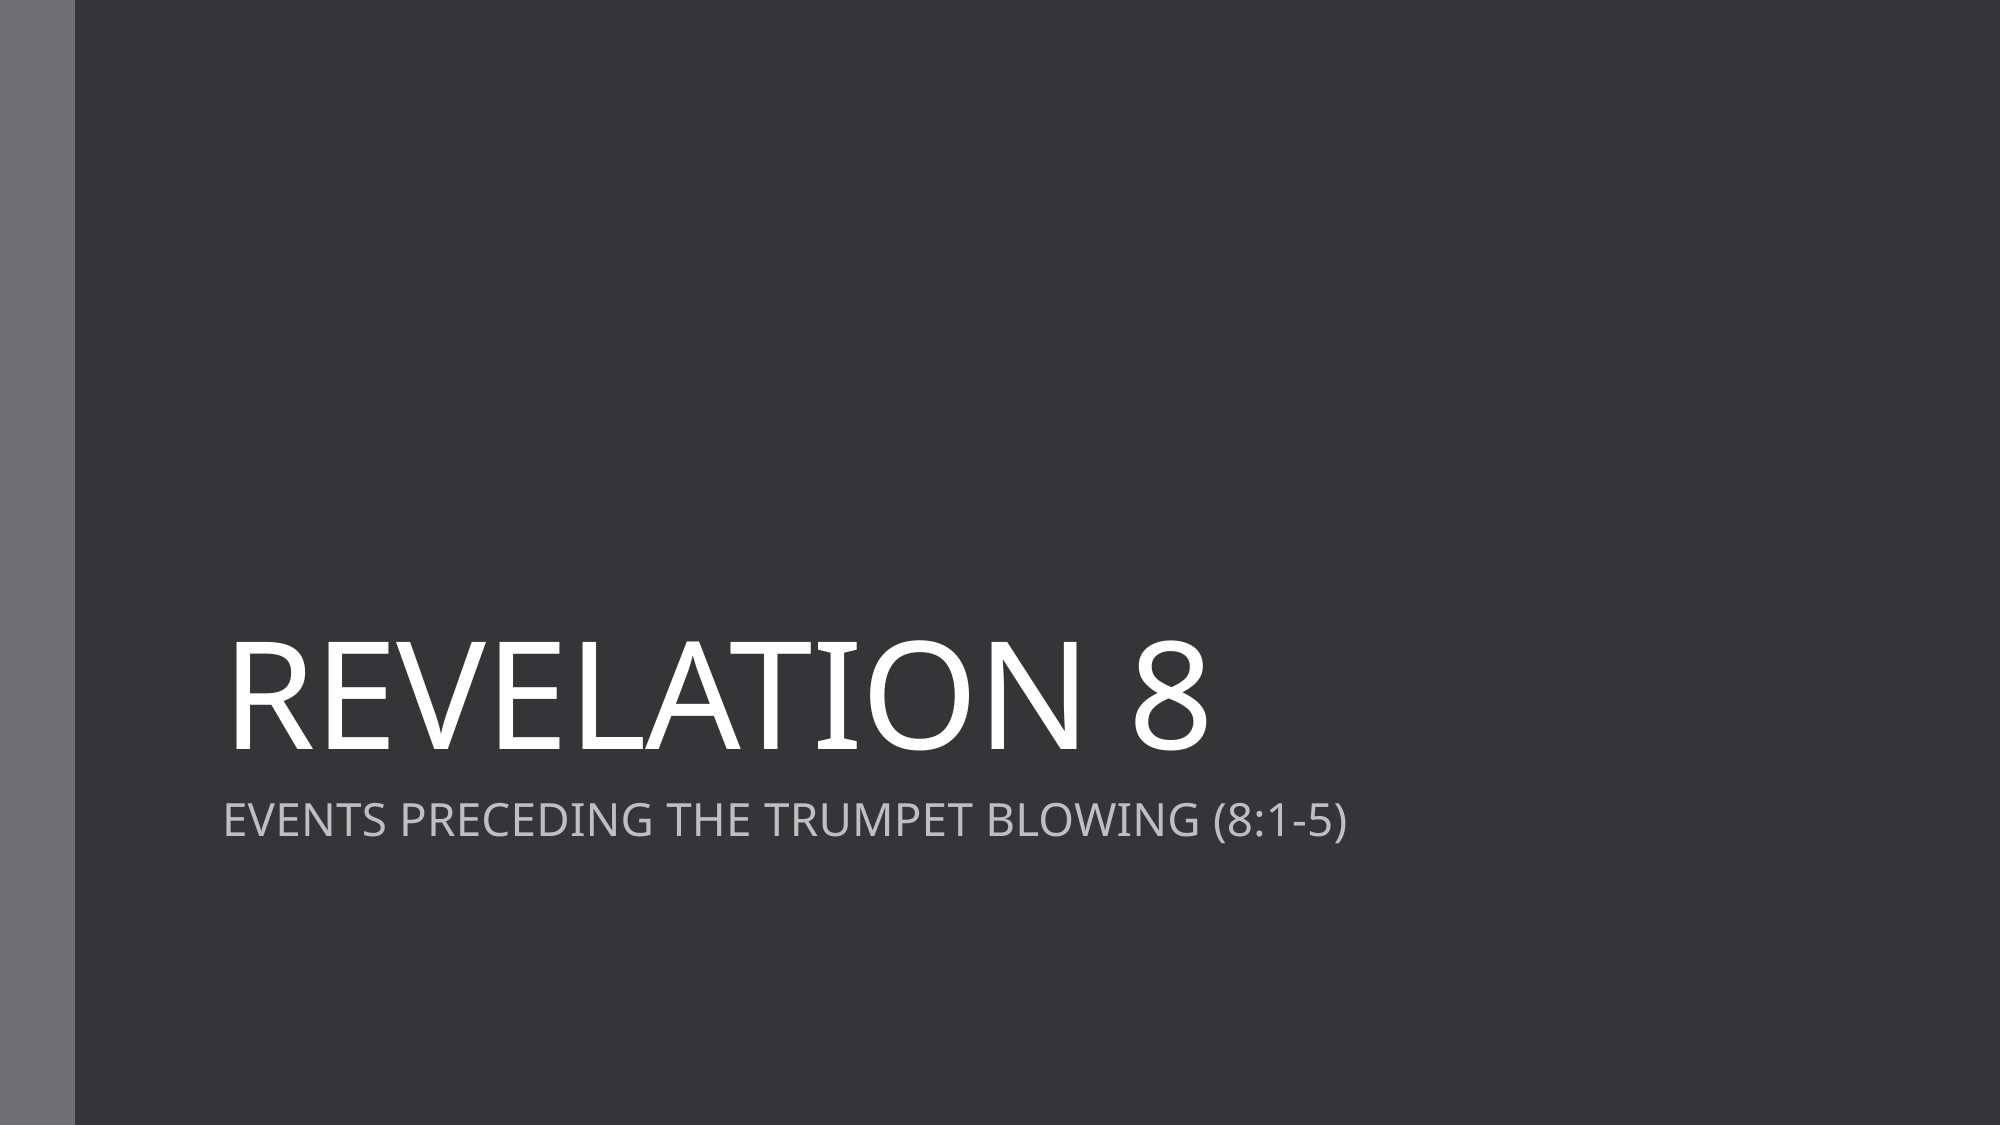

# REVELATION 8
EVENTS PRECEDING THE TRUMPET BLOWING (8:1-5)